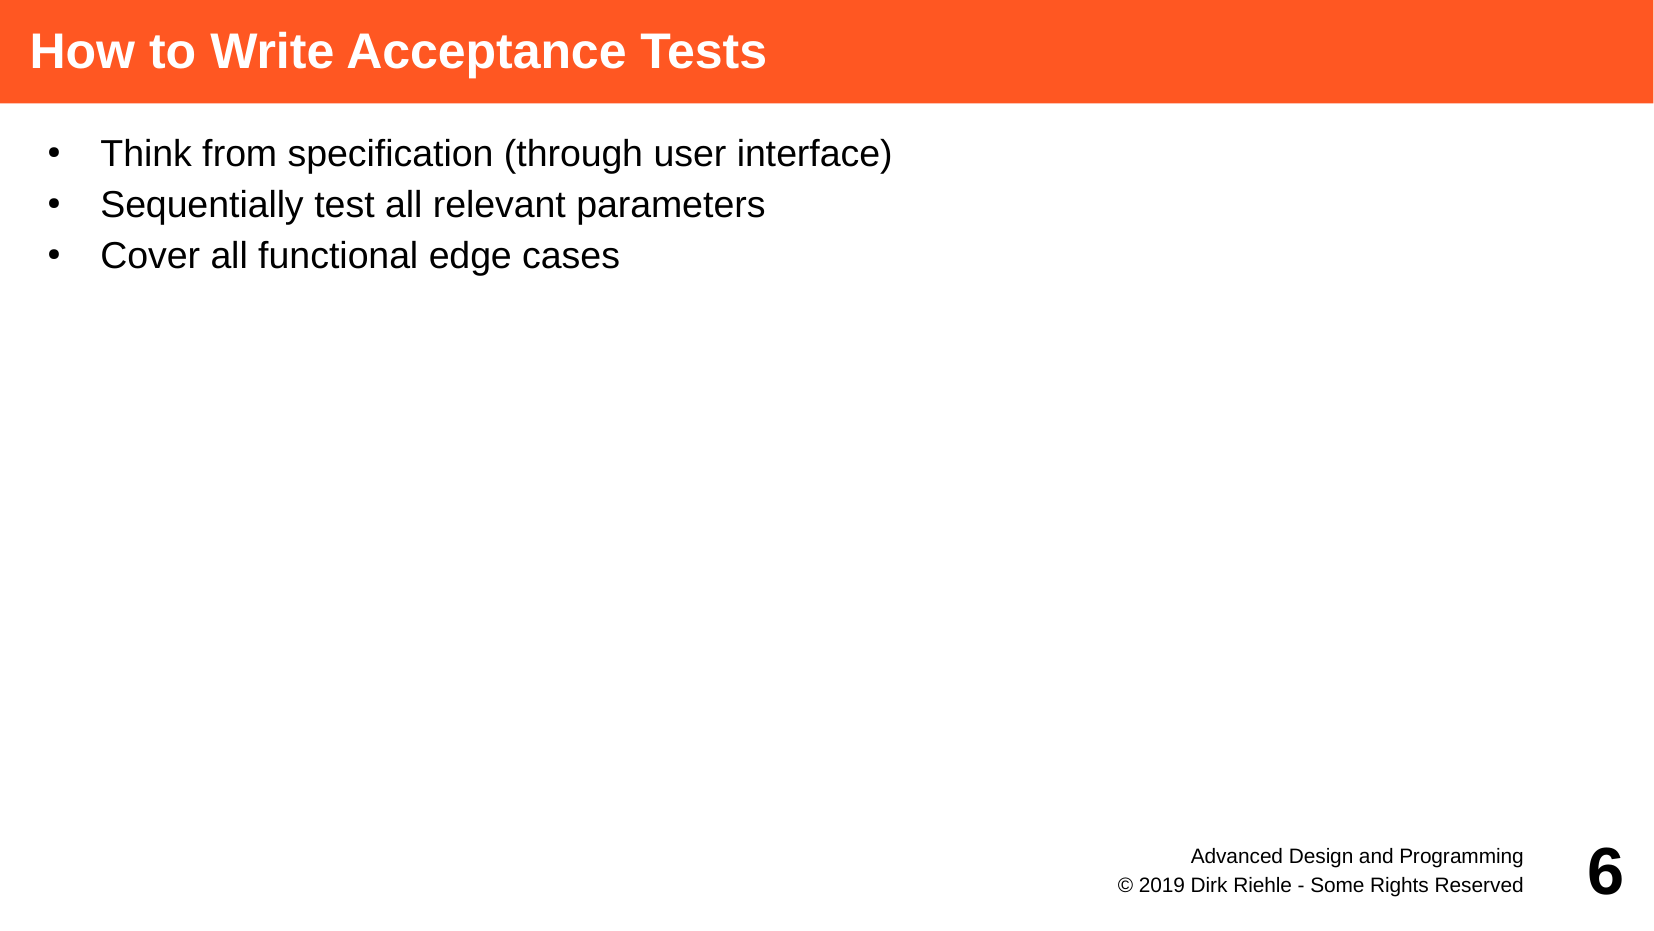

# How to Write Acceptance Tests
Think from specification (through user interface)
Sequentially test all relevant parameters
Cover all functional edge cases
Advanced Design and Programming
6
© 2019 Dirk Riehle - Some Rights Reserved